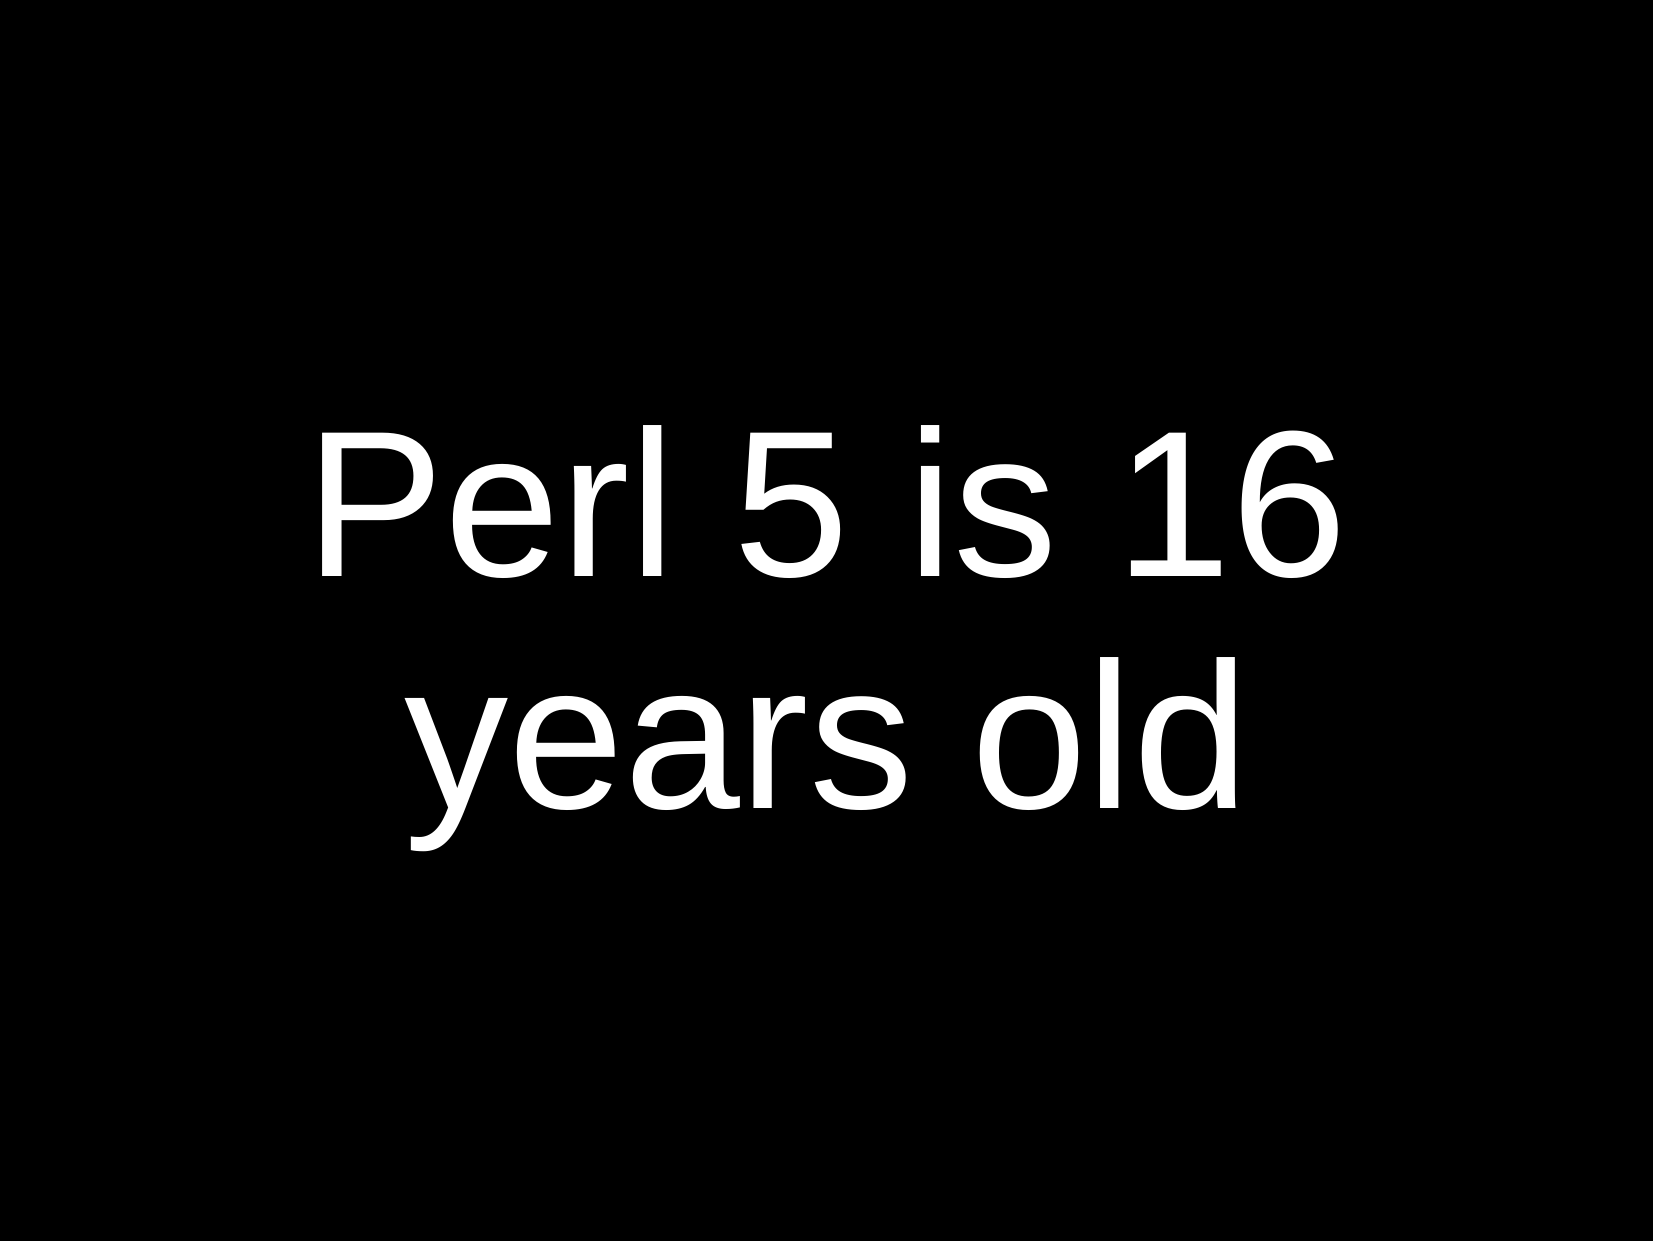

# Perl 5 is 16 years old